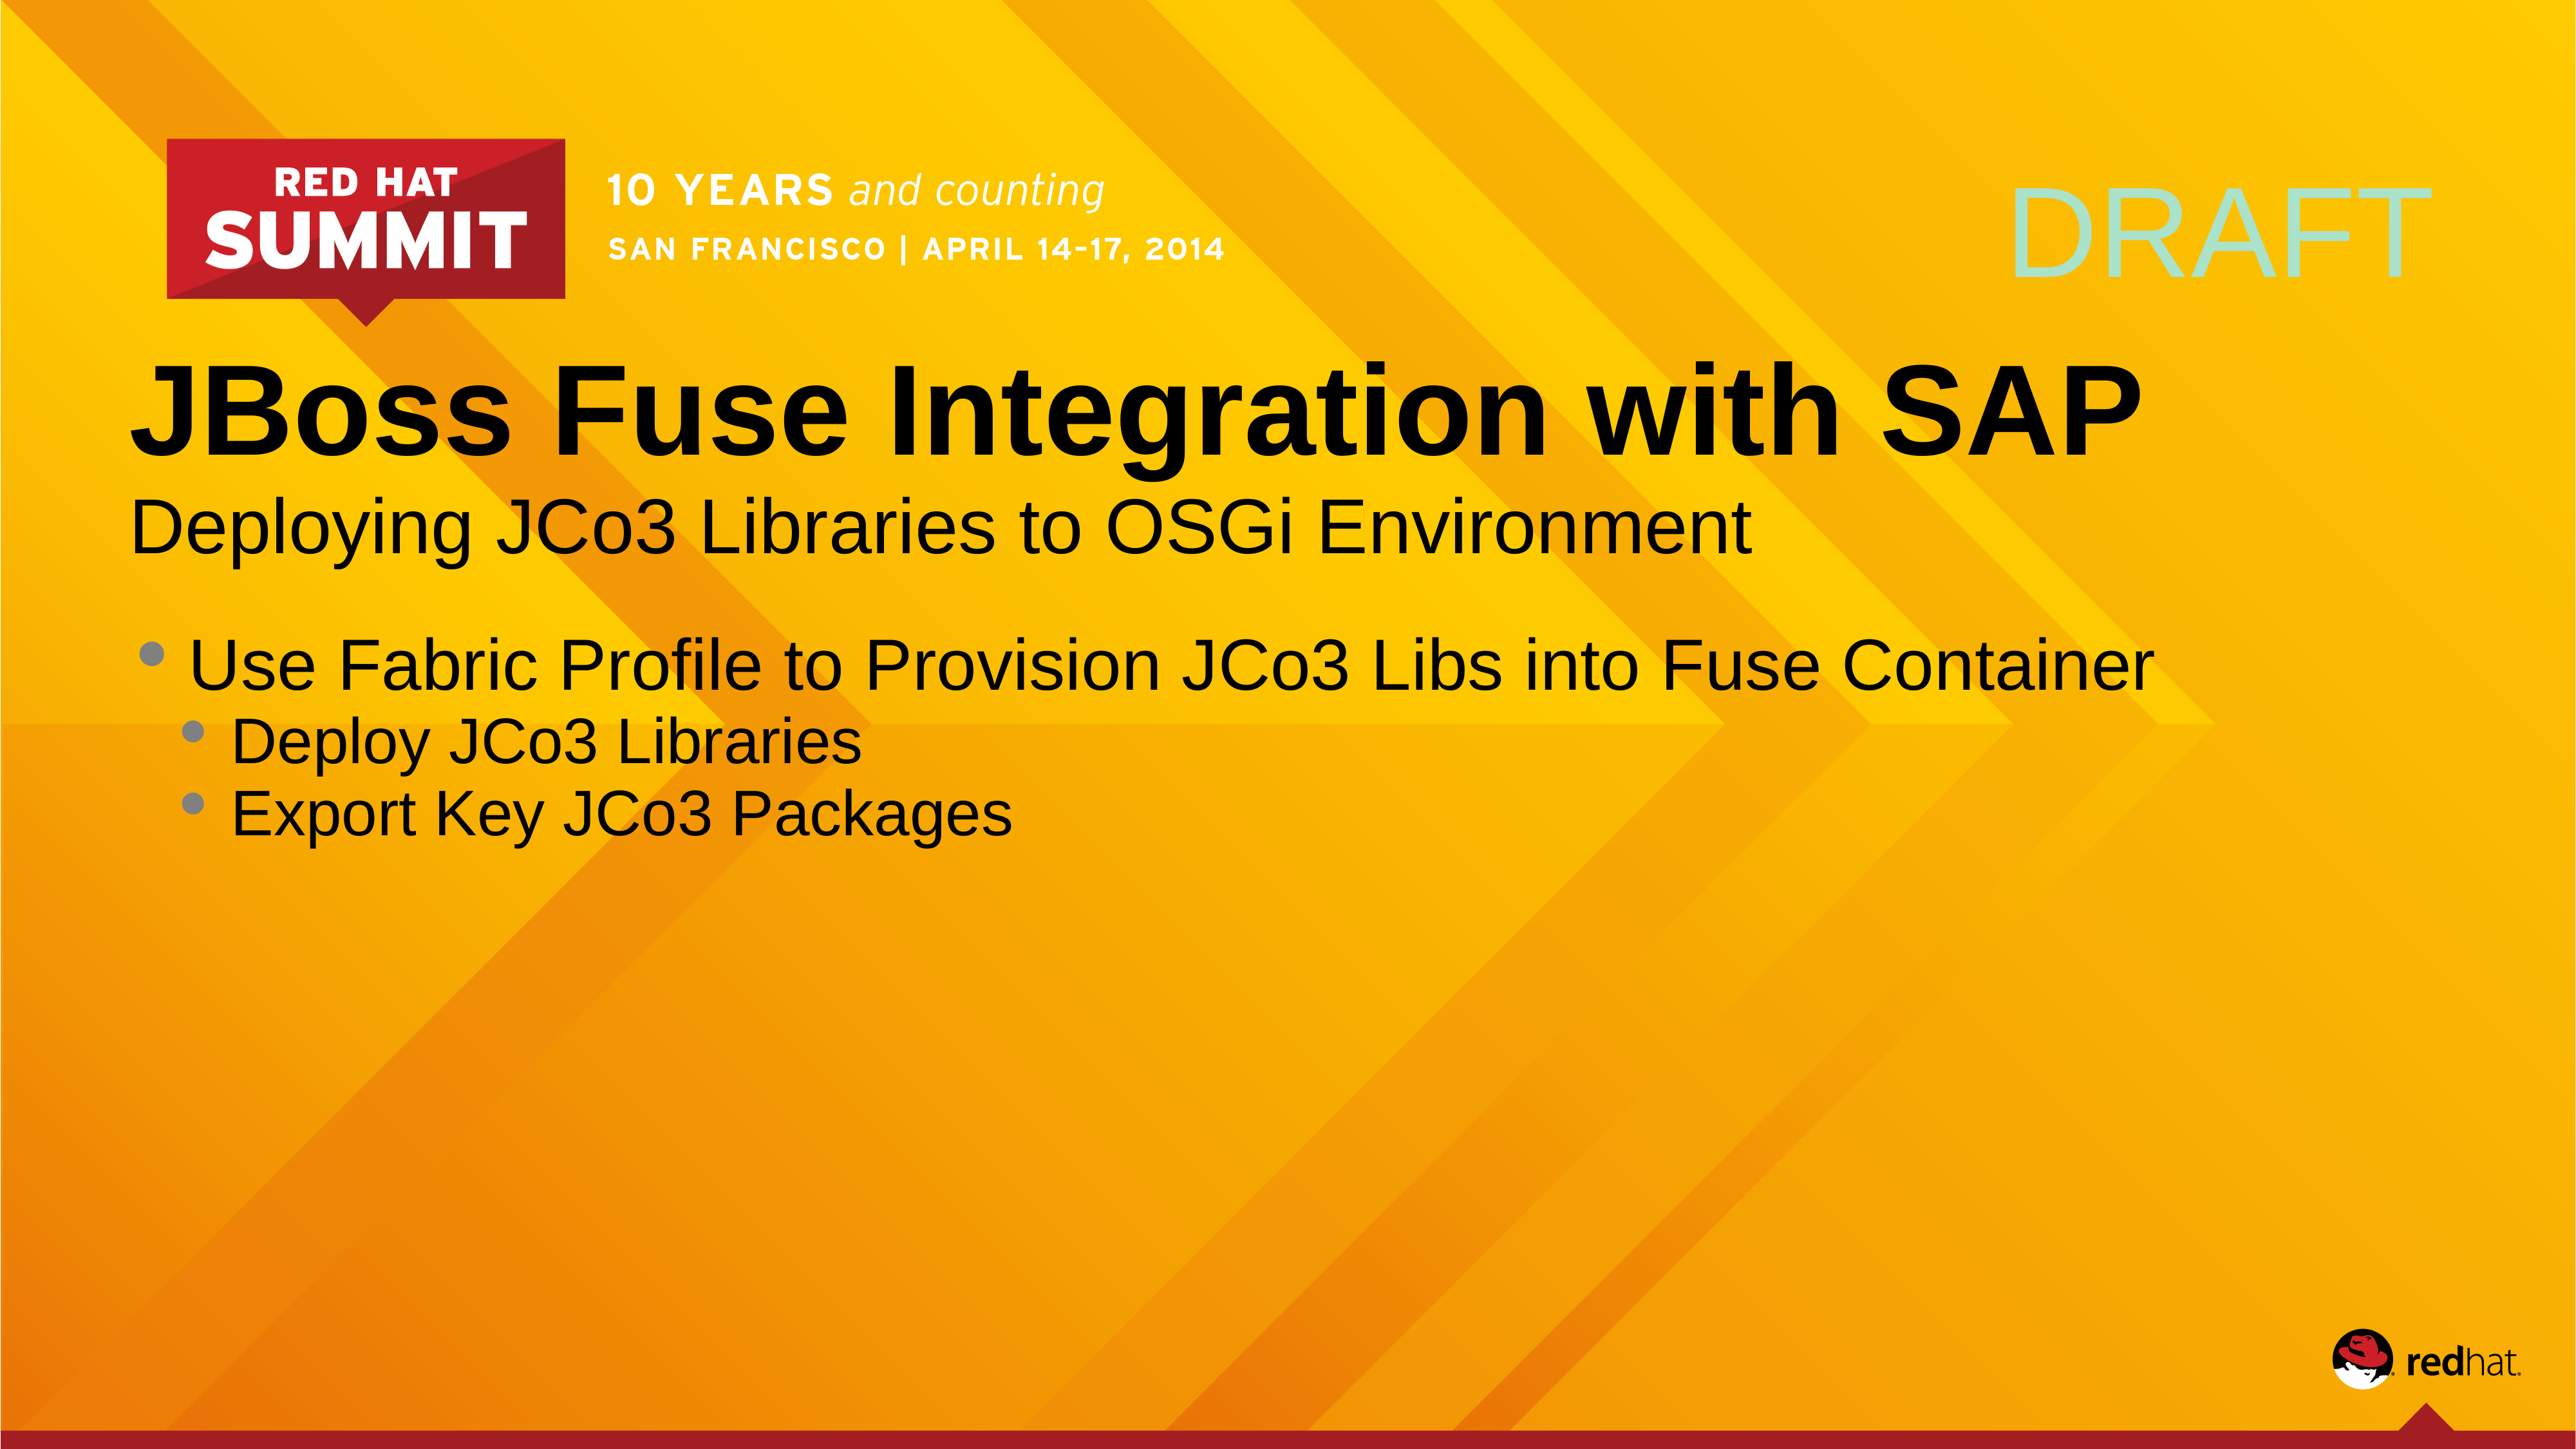

JBoss Fuse Integration with SAP
Deploying JCo3 Libraries to OSGi Environment
Use Fabric Profile to Provision JCo3 Libs into Fuse Container
Deploy JCo3 Libraries
Export Key JCo3 Packages